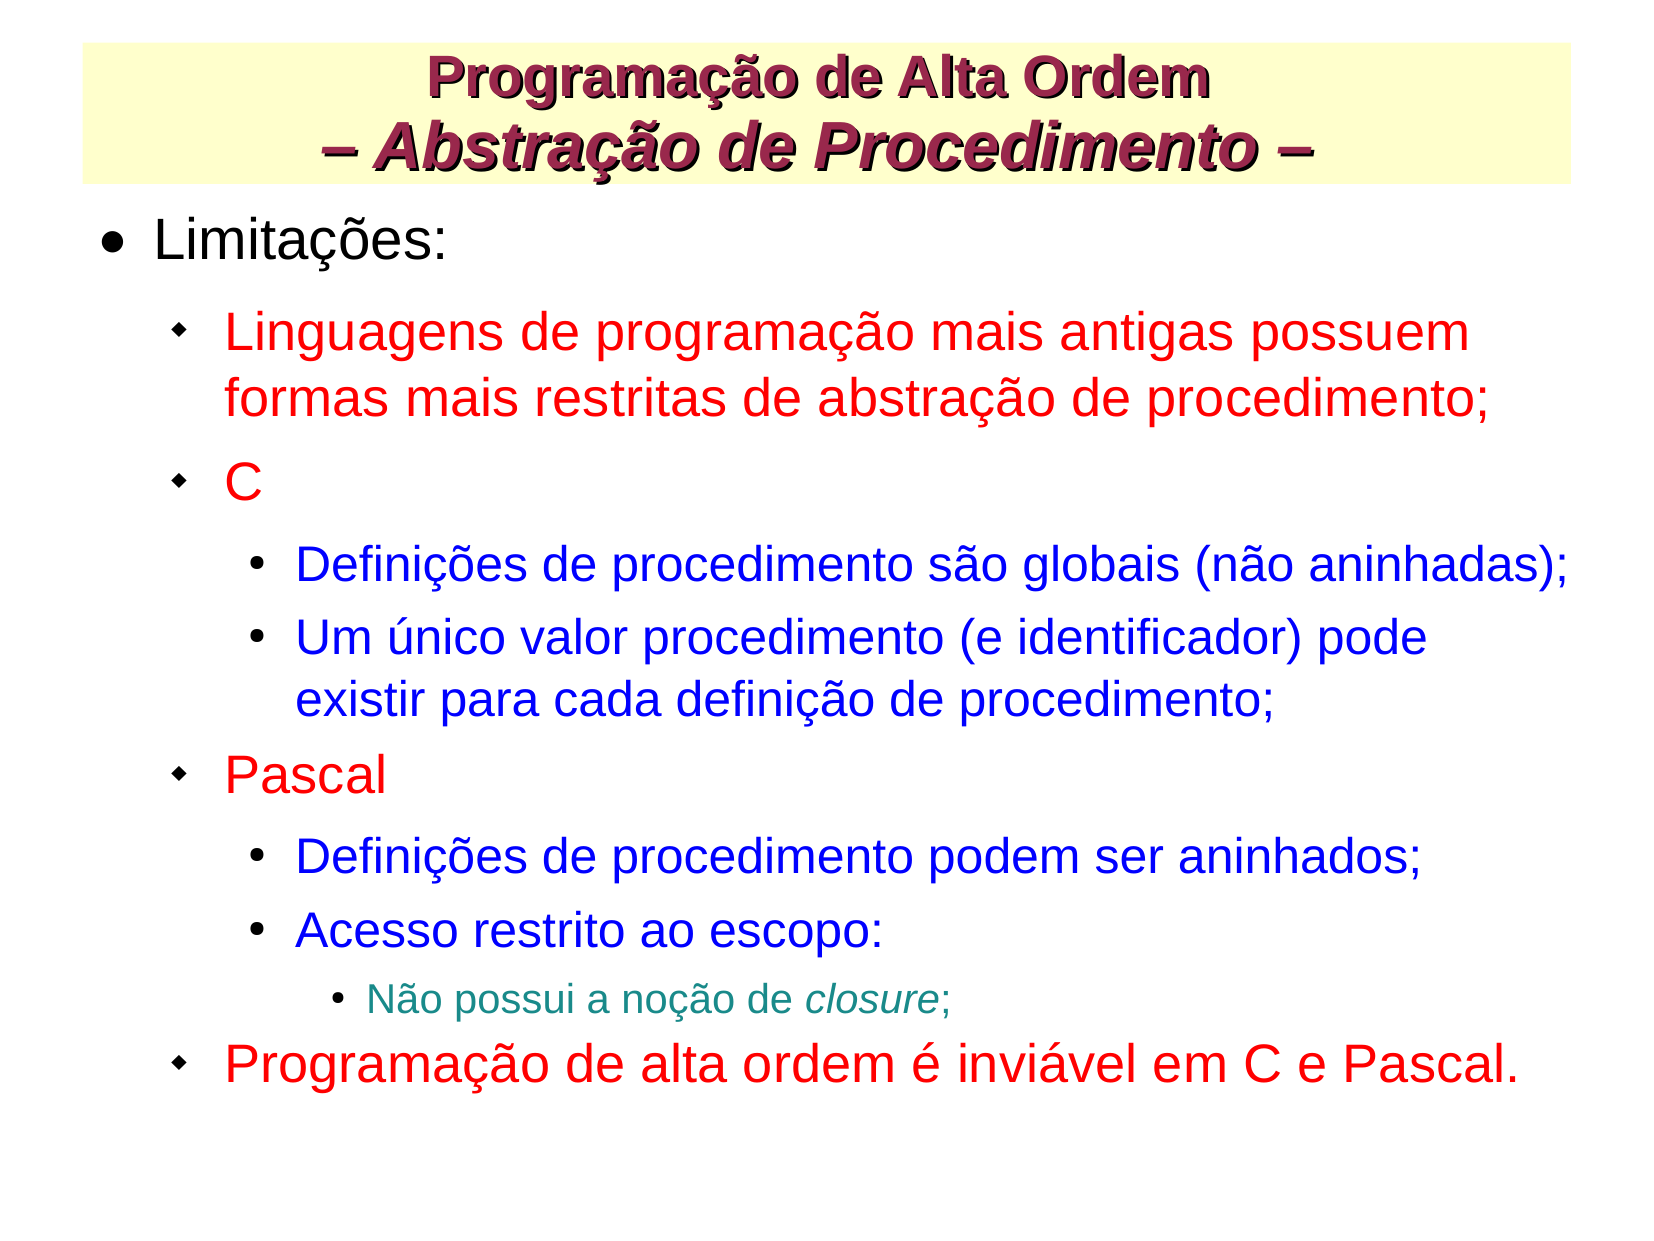

# Programação de Alta Ordem – Abstração de Procedimento –
Limitações:
Linguagens de programação mais antigas possuem formas mais restritas de abstração de procedimento;
C
Definições de procedimento são globais (não aninhadas);
Um único valor procedimento (e identificador) pode existir para cada definição de procedimento;
Pascal
Definições de procedimento podem ser aninhados;
Acesso restrito ao escopo:
Não possui a noção de closure;
Programação de alta ordem é inviável em C e Pascal.